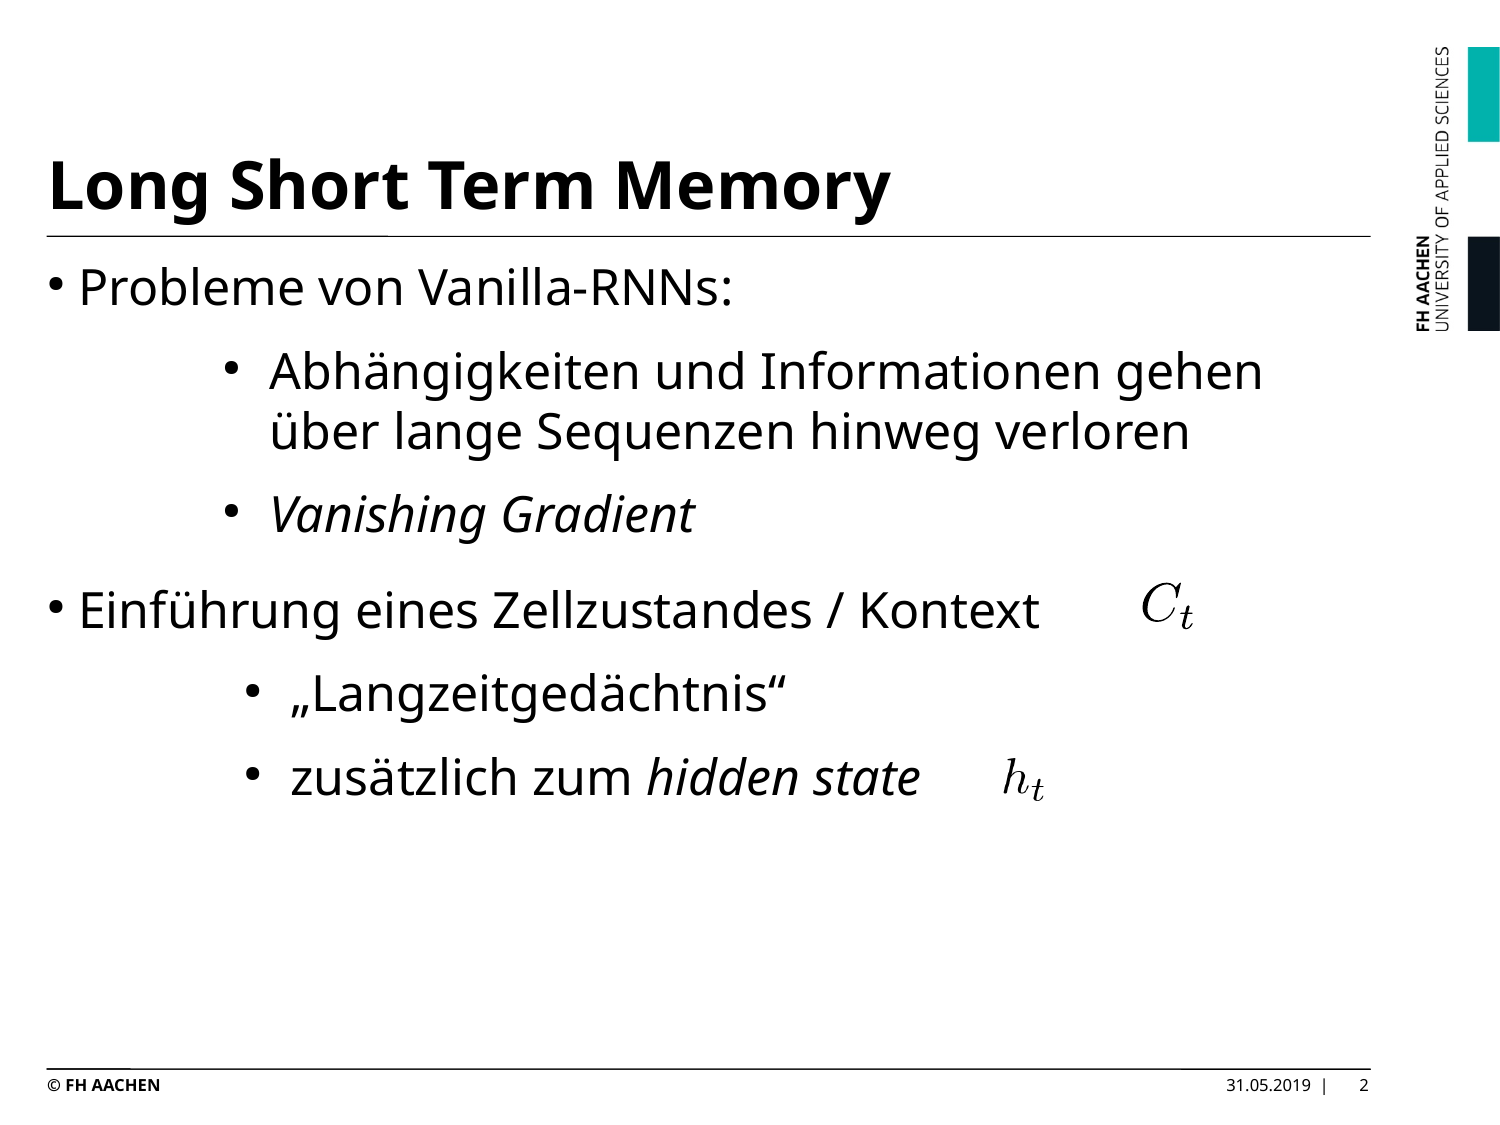

# Long Short Term Memory
 Probleme von Vanilla-RNNs:
Abhängigkeiten und Informationen gehen über lange Sequenzen hinweg verloren
Vanishing Gradient
 Einführung eines Zellzustandes / Kontext
„Langzeitgedächtnis“
zusätzlich zum hidden state
31.05.2019
2